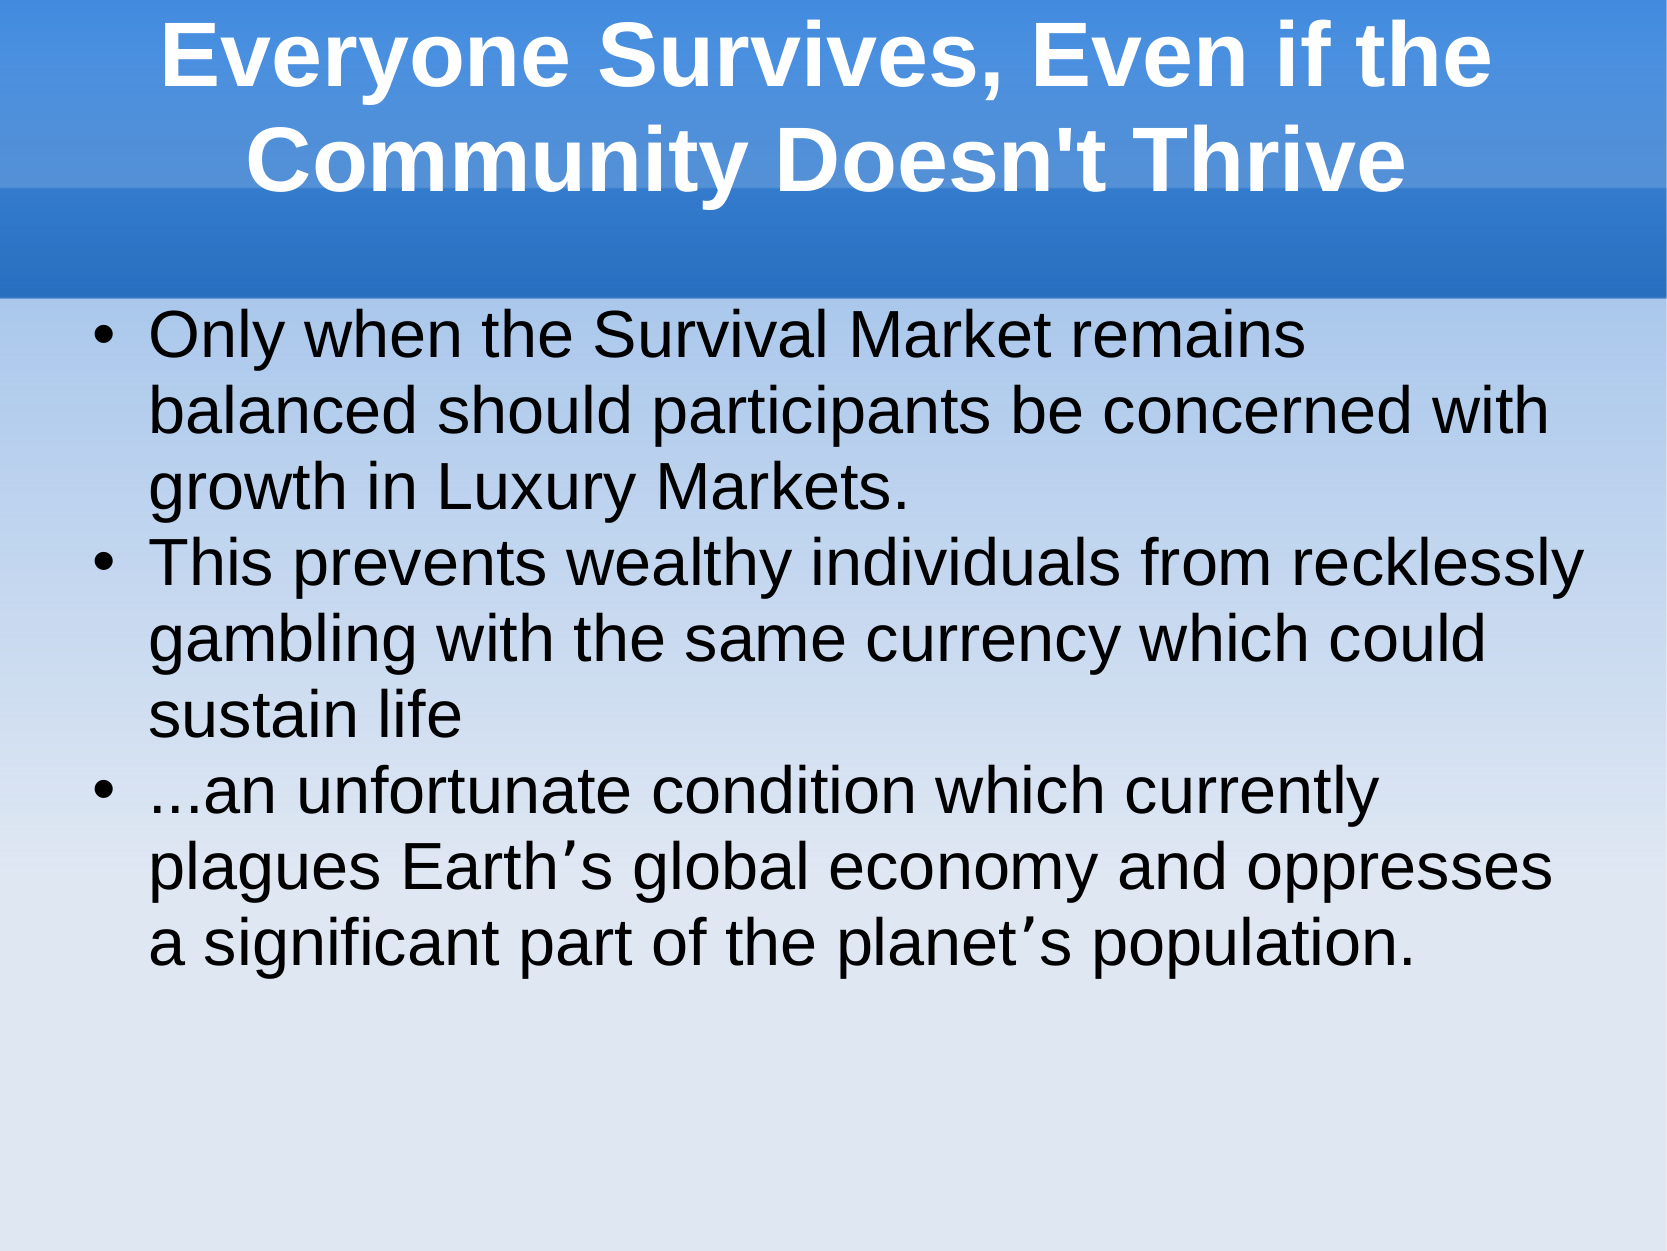

# Everyone Survives, Even if the Community Doesn't Thrive
Only when the Survival Market remains balanced should participants be concerned with growth in Luxury Markets.
This prevents wealthy individuals from recklessly gambling with the same currency which could sustain life
...an unfortunate condition which currently plagues Earth’s global economy and oppresses a significant part of the planet’s population.